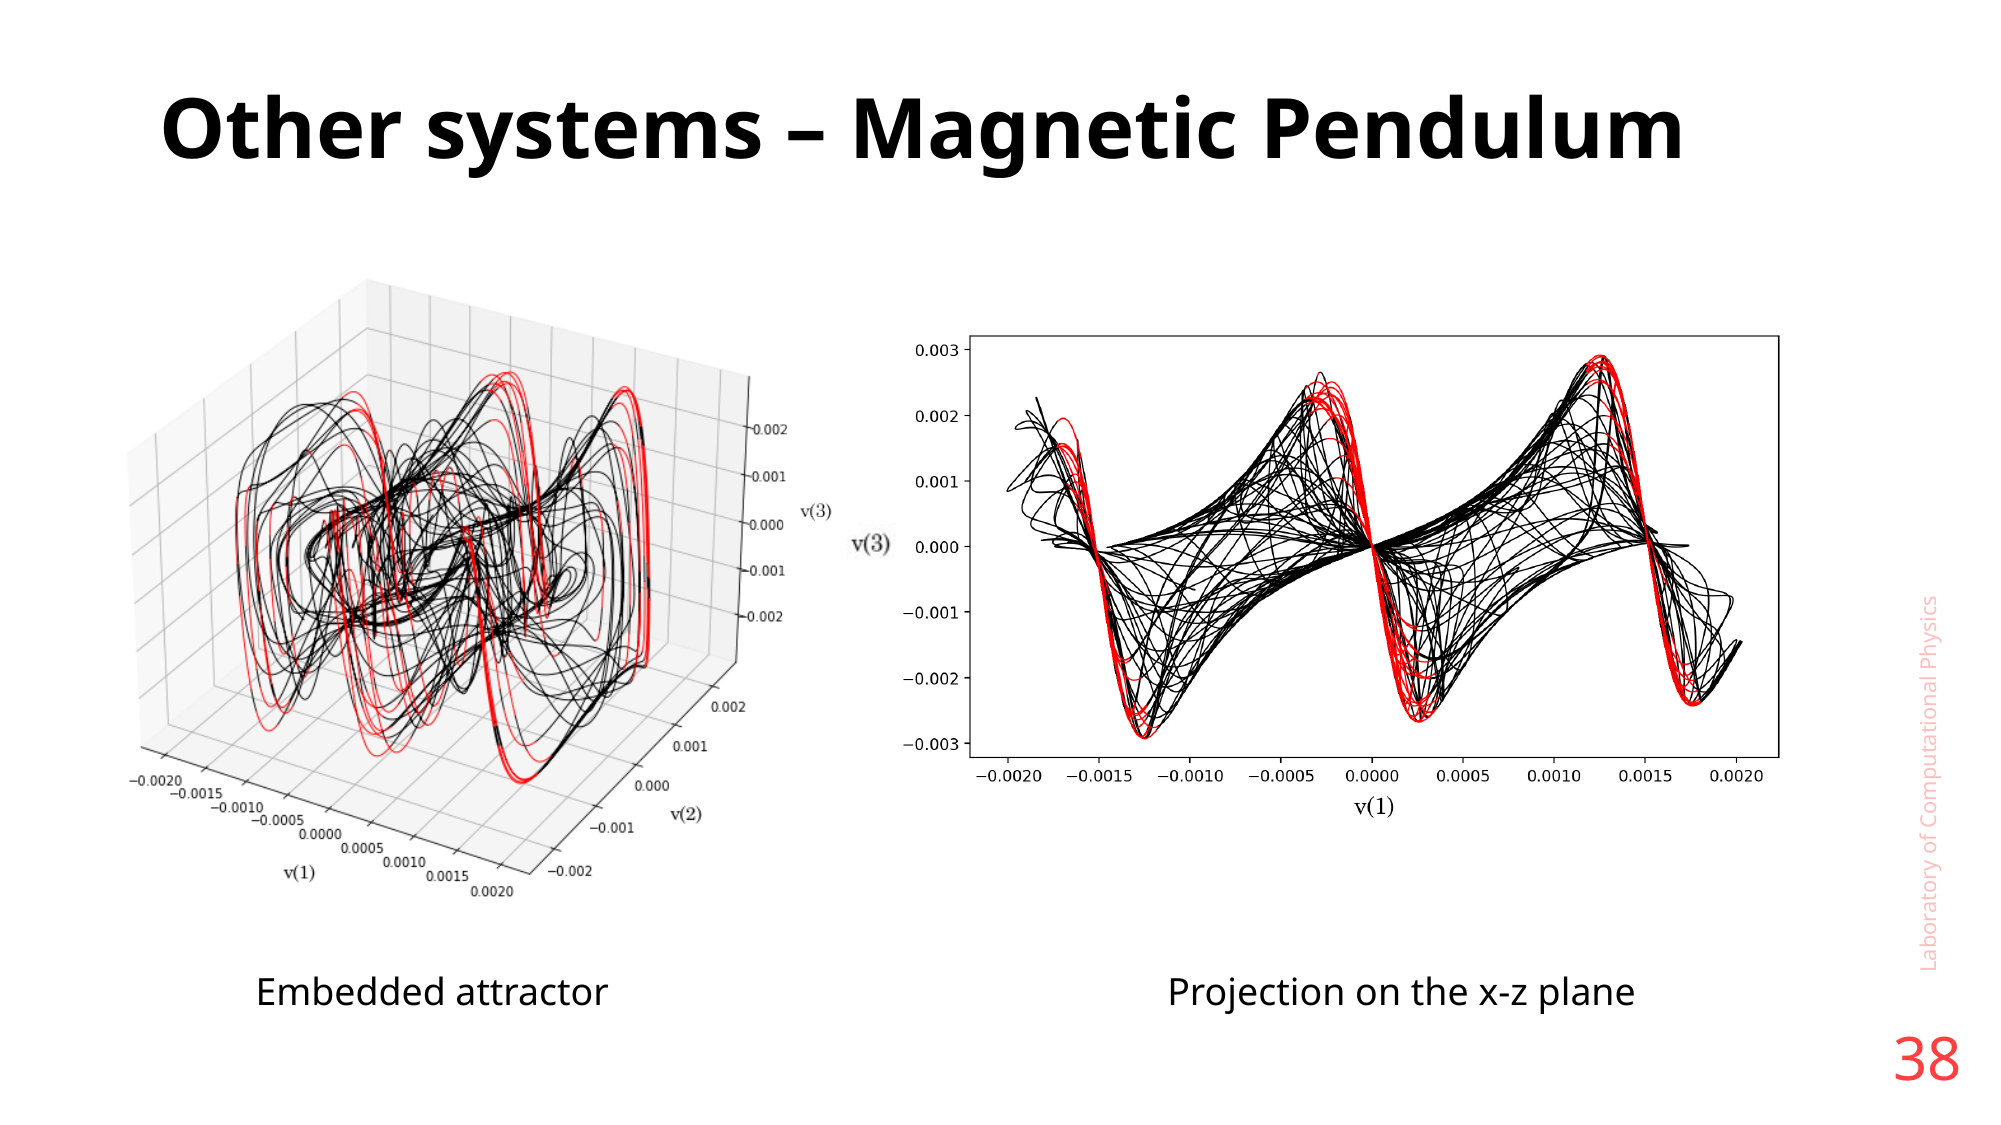

# Other systems – Magnetic Pendulum
Laboratory of Computational Physics
Embedded attractor
Projection on the x-z plane